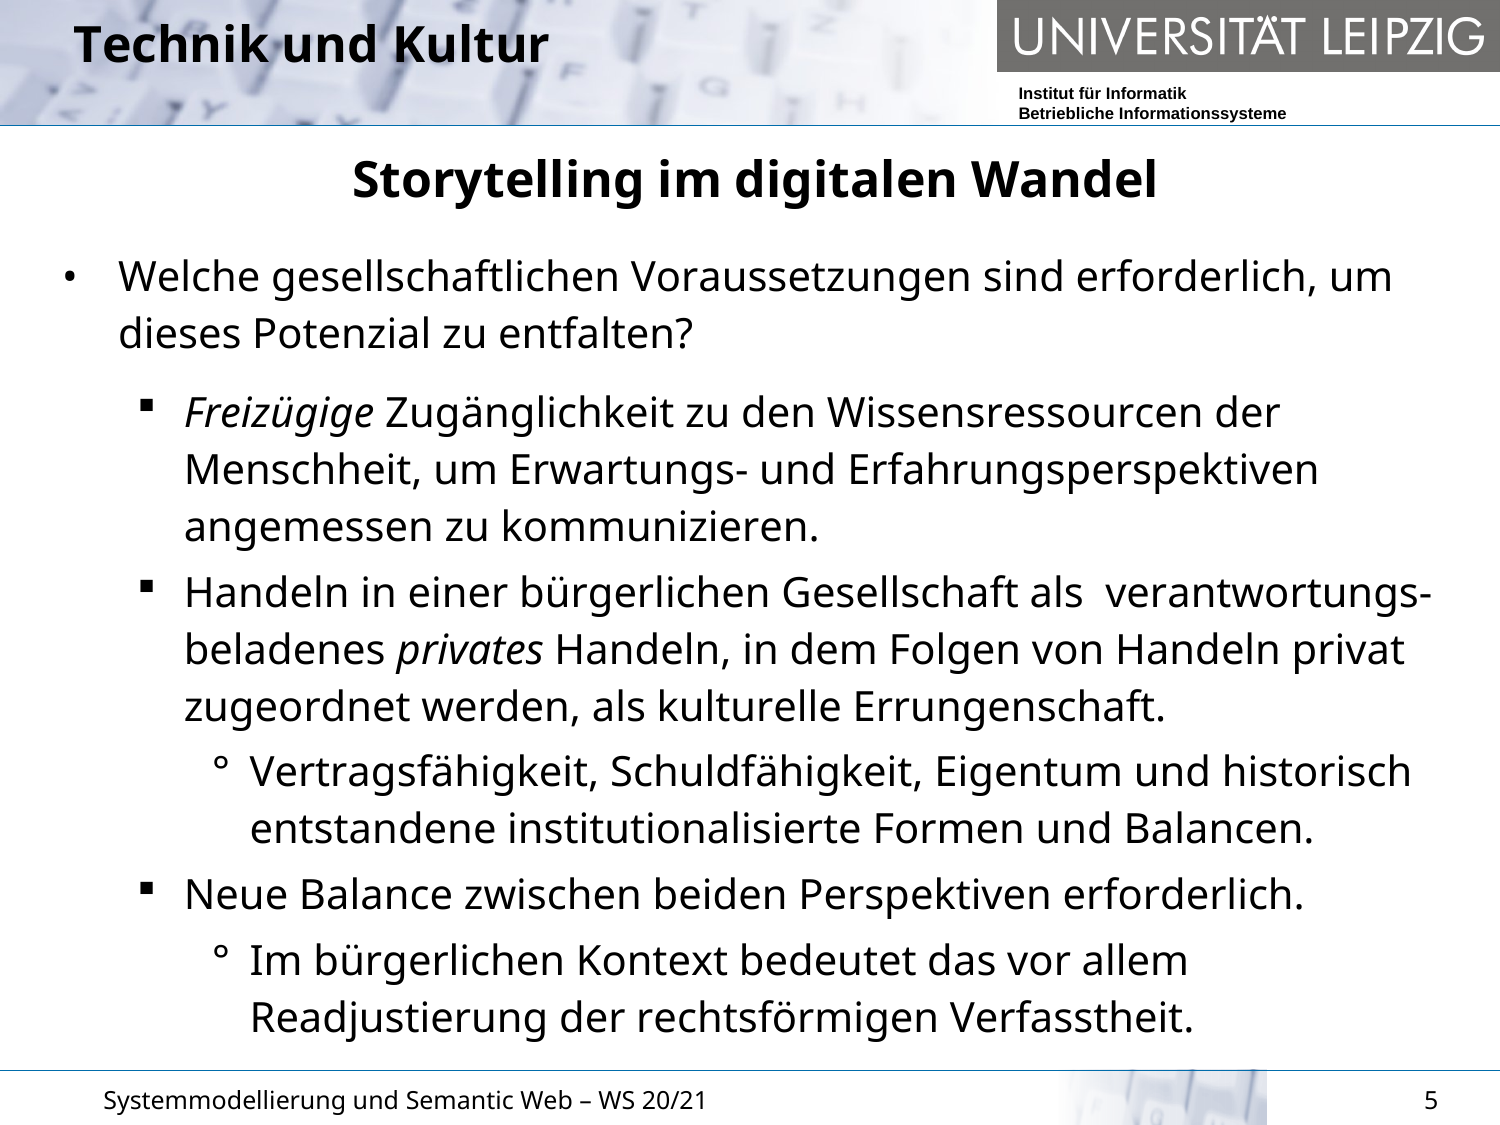

Technik und Kultur
# Storytelling im digitalen Wandel
Welche gesellschaftlichen Voraussetzungen sind erforderlich, um dieses Potenzial zu entfalten?
Freizügige Zugänglichkeit zu den Wissensressourcen der Menschheit, um Erwartungs- und Erfahrungsperspektiven angemessen zu kommunizieren.
Handeln in einer bürgerlichen Gesellschaft als verantwortungs-beladenes privates Handeln, in dem Folgen von Handeln privat zugeordnet werden, als kulturelle Errungenschaft.
Vertragsfähigkeit, Schuldfähigkeit, Eigentum und historisch entstandene institutionalisierte Formen und Balancen.
Neue Balance zwischen beiden Perspektiven erforderlich.
Im bürgerlichen Kontext bedeutet das vor allem Readjustierung der rechtsförmigen Verfasstheit.
Systemmodellierung und Semantic Web – WS 20/21
5